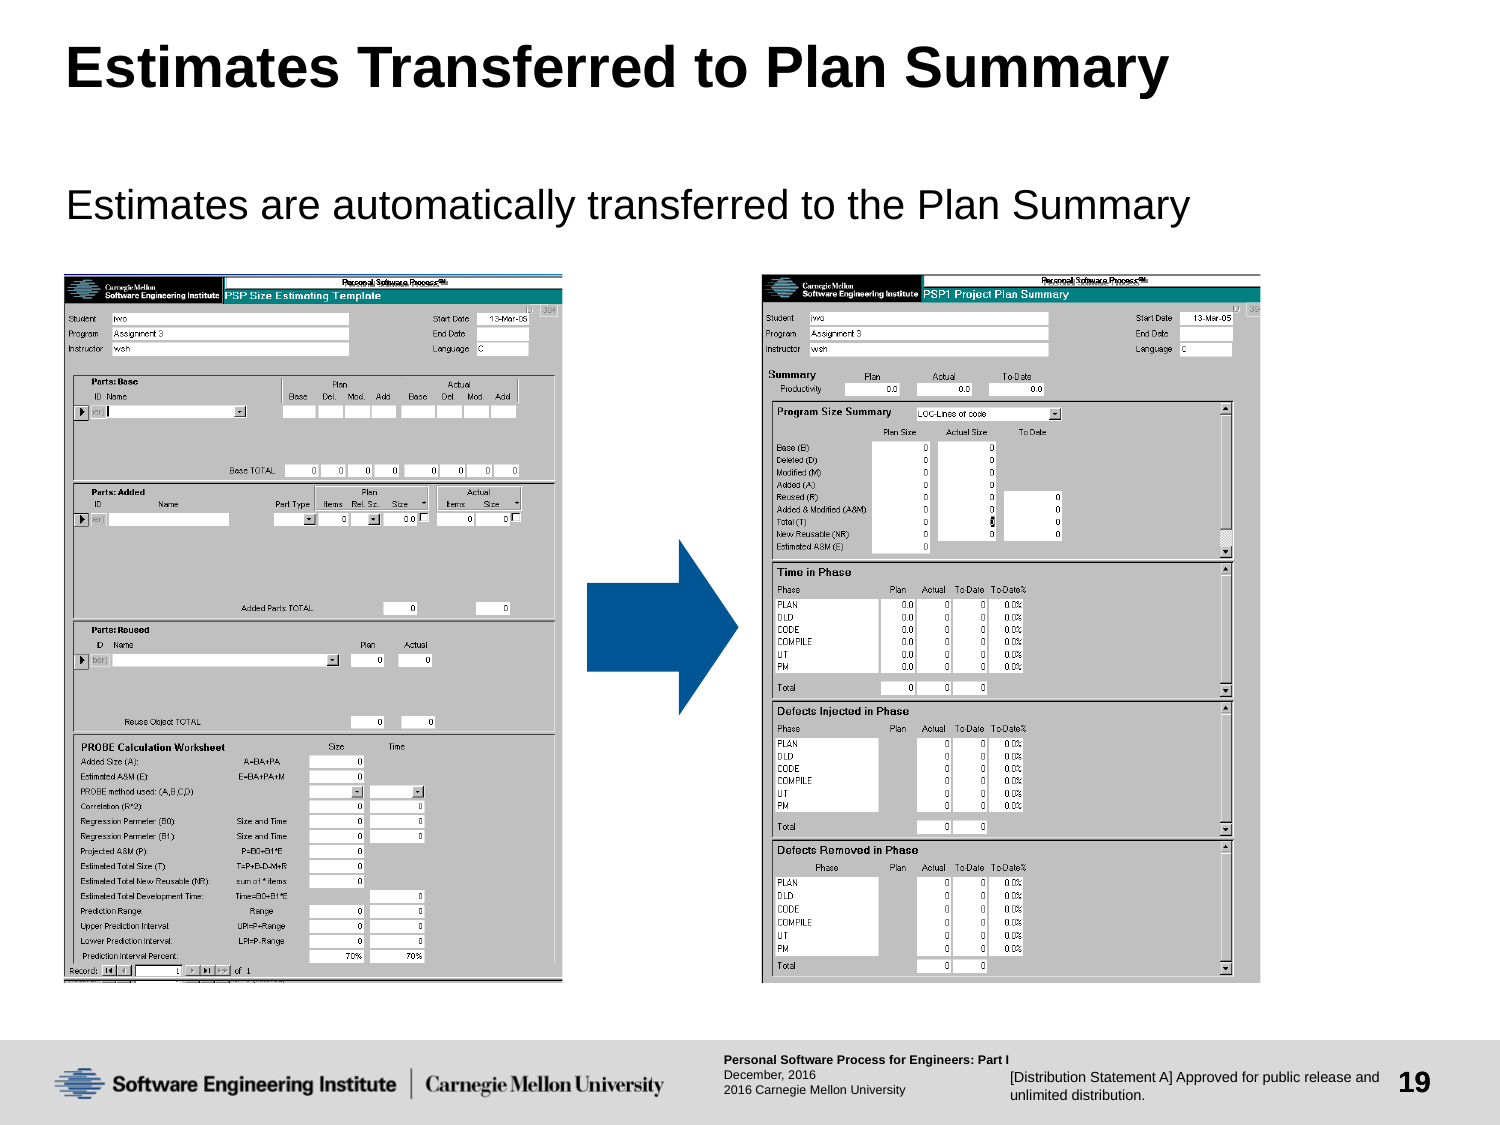

# Estimates Transferred to Plan Summary
Estimates are automatically transferred to the Plan Summary